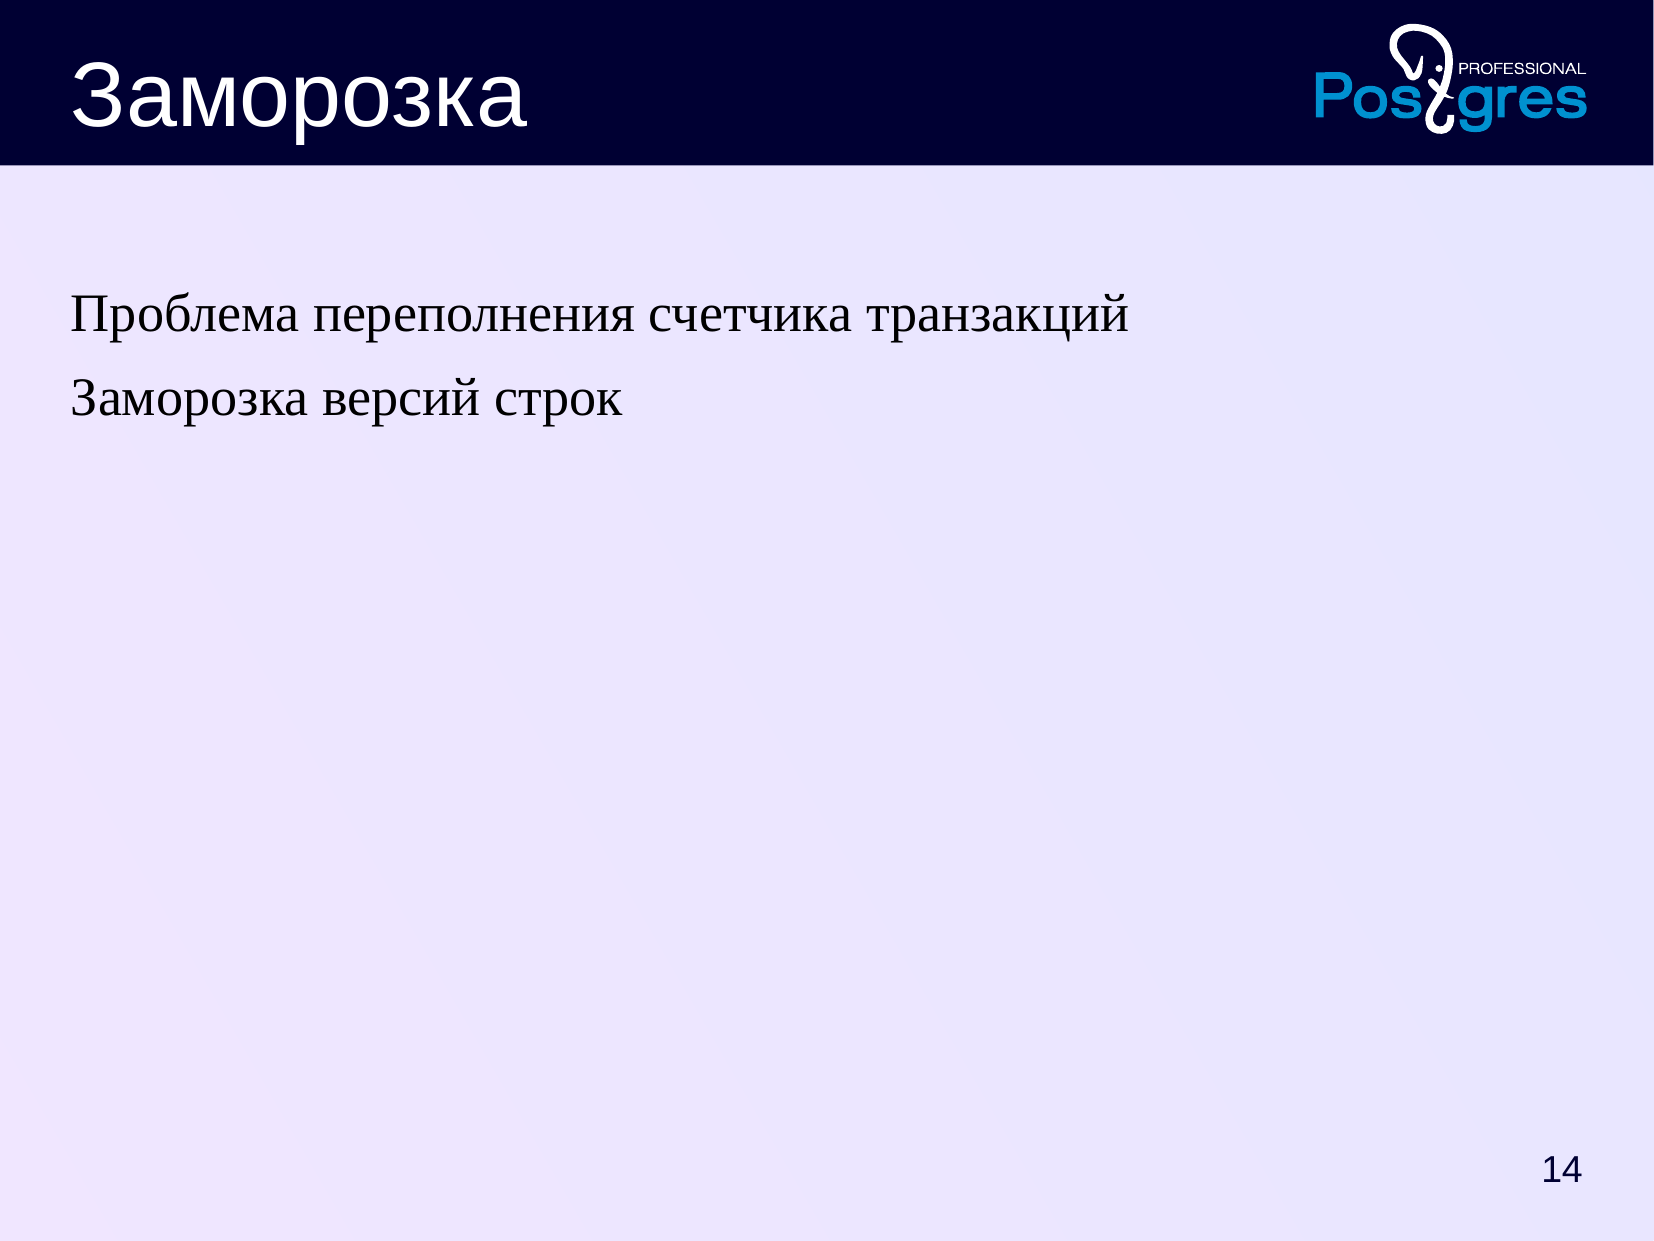

# Заморозка
Проблема переполнения счетчика транзакций
Заморозка версий строк